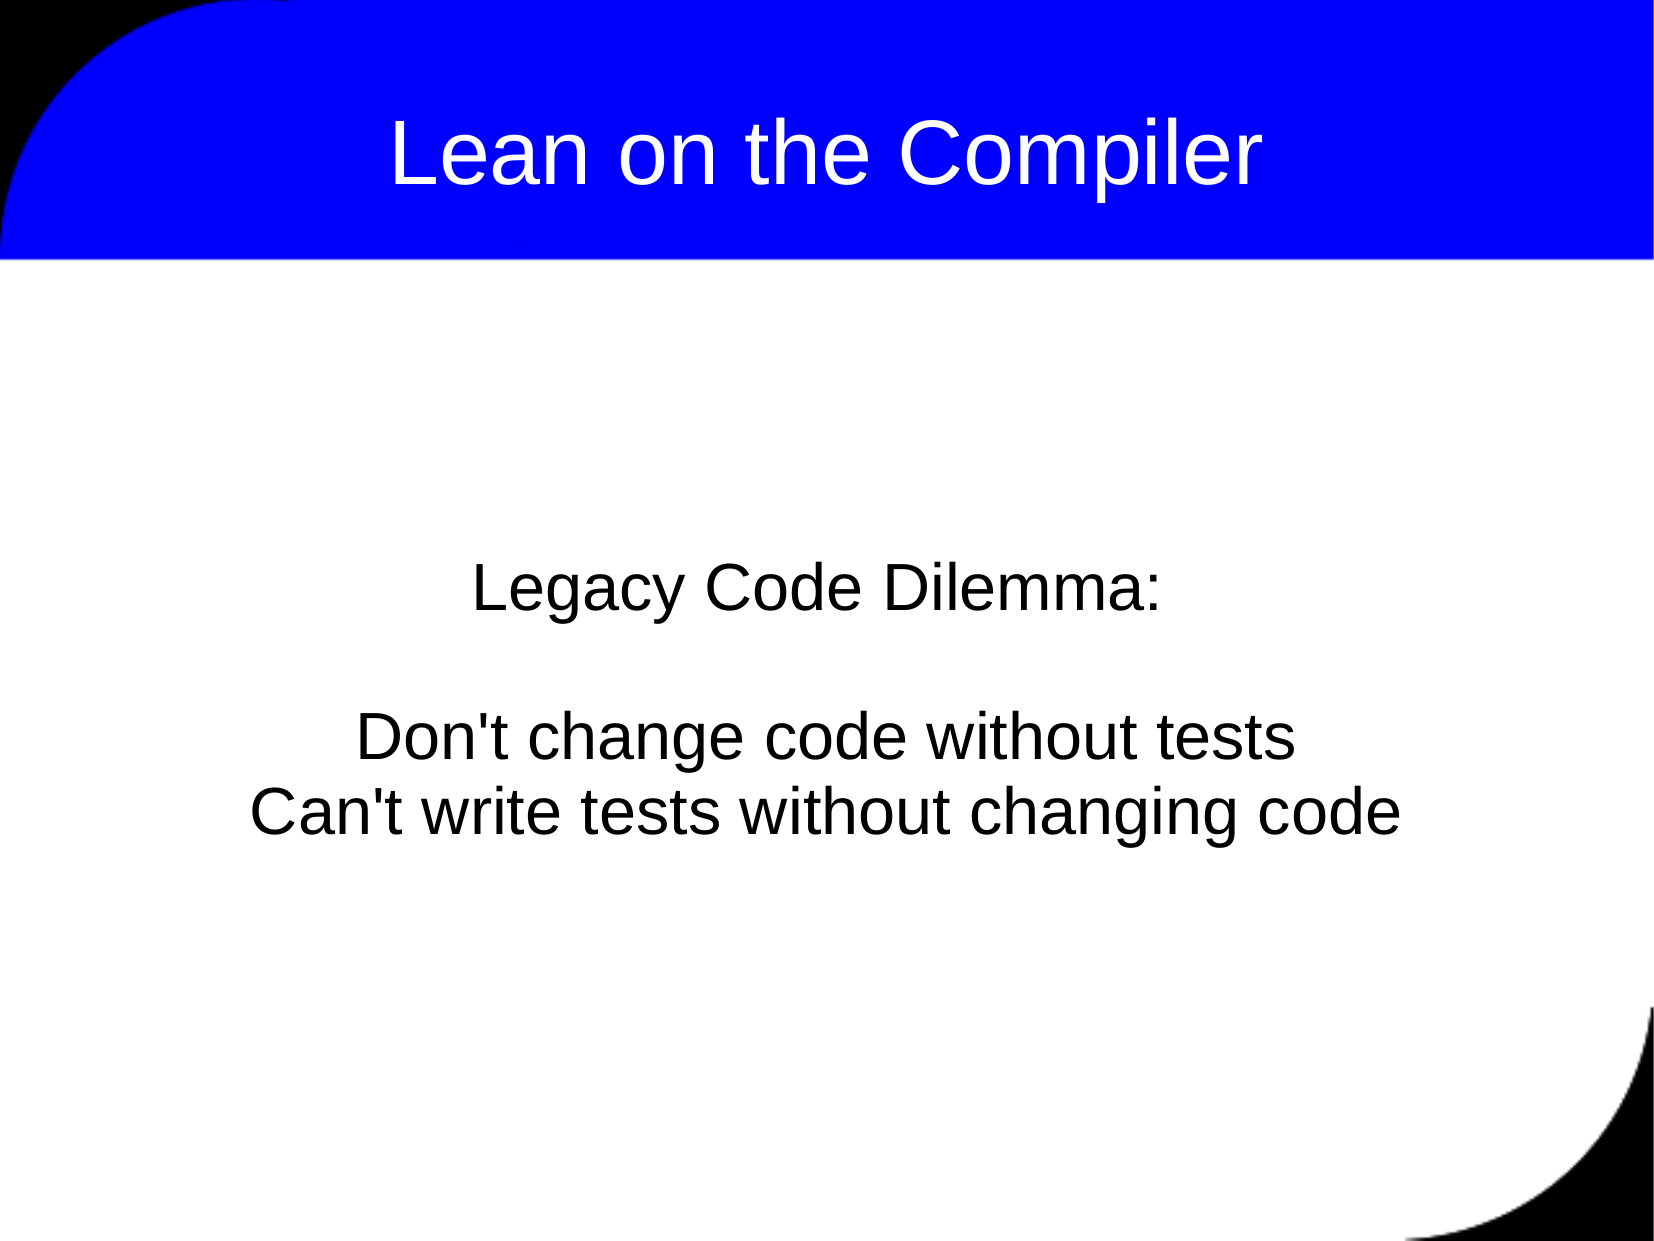

# Lean on the Compiler
Legacy Code Dilemma:
Don't change code without tests
Can't write tests without changing code